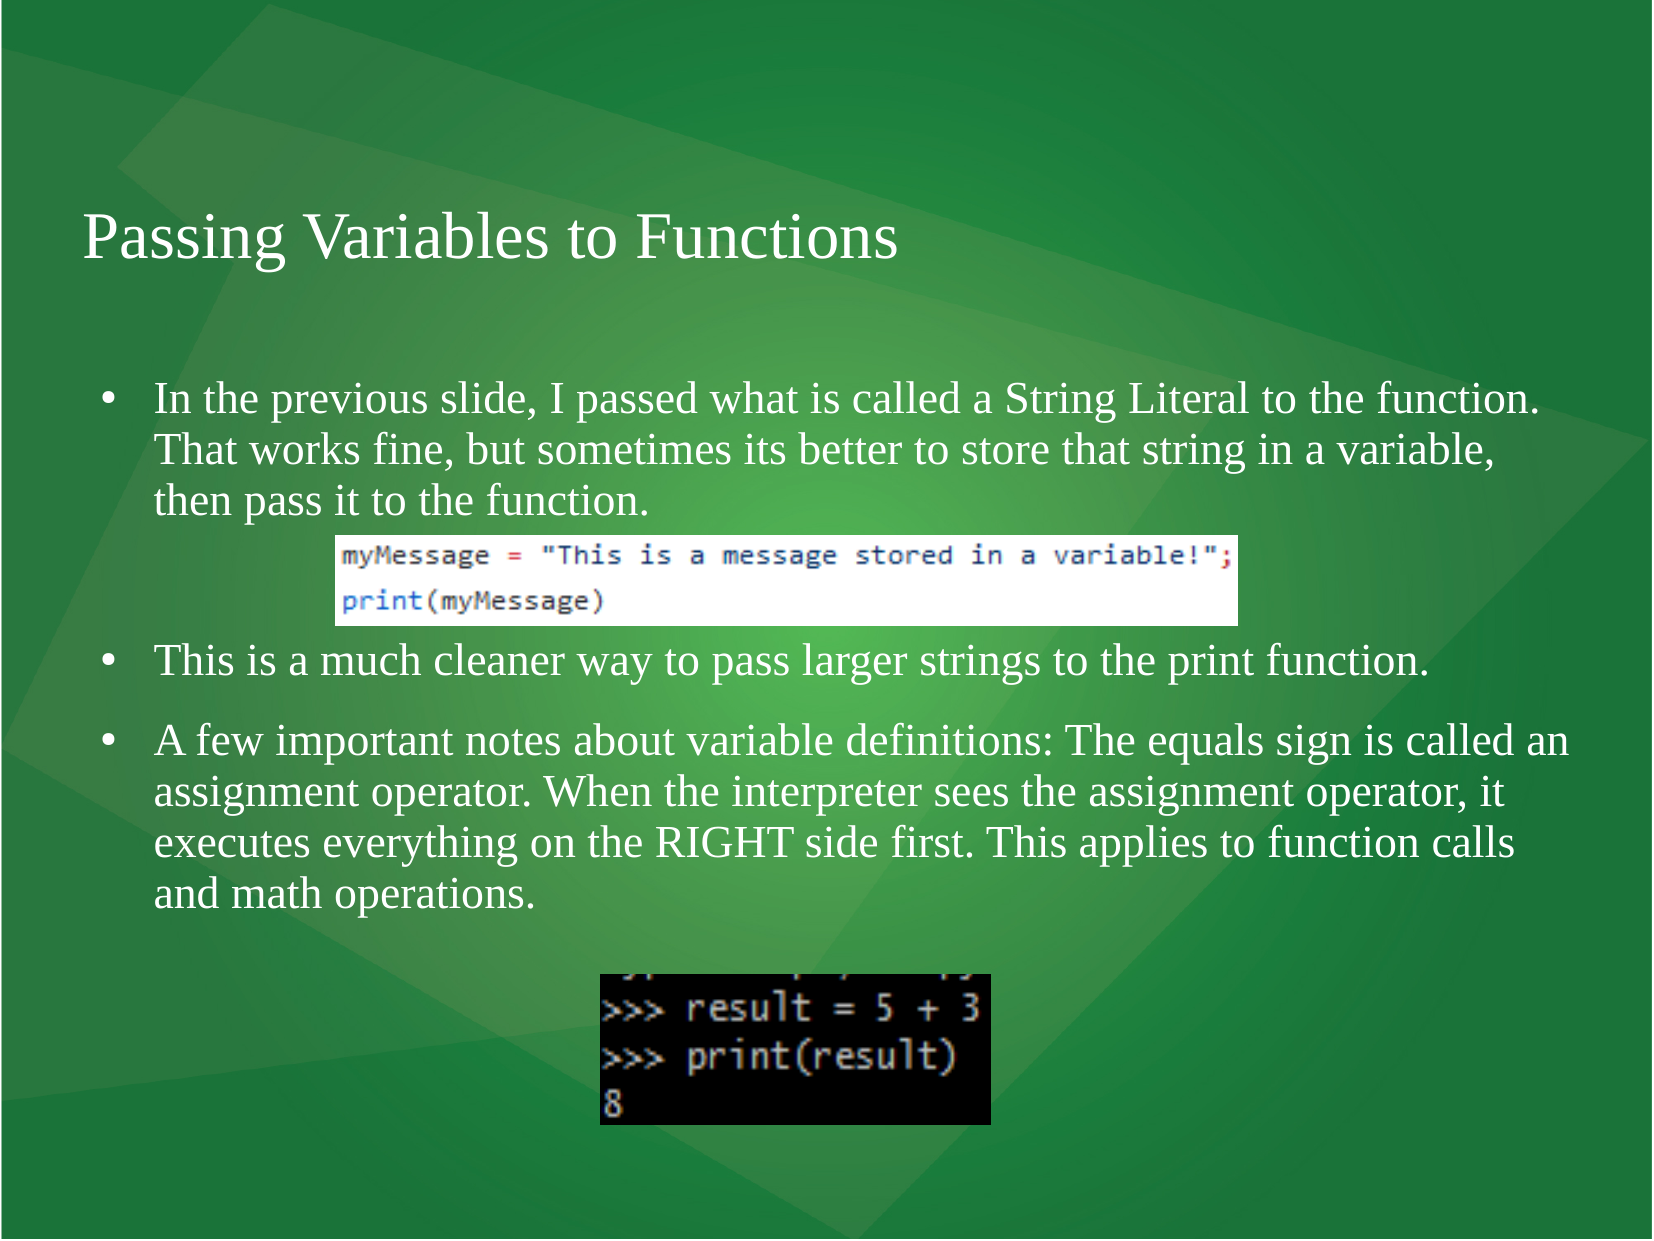

# Passing Variables to Functions
In the previous slide, I passed what is called a String Literal to the function. That works fine, but sometimes its better to store that string in a variable, then pass it to the function.
This is a much cleaner way to pass larger strings to the print function.
A few important notes about variable definitions: The equals sign is called an assignment operator. When the interpreter sees the assignment operator, it executes everything on the RIGHT side first. This applies to function calls and math operations.